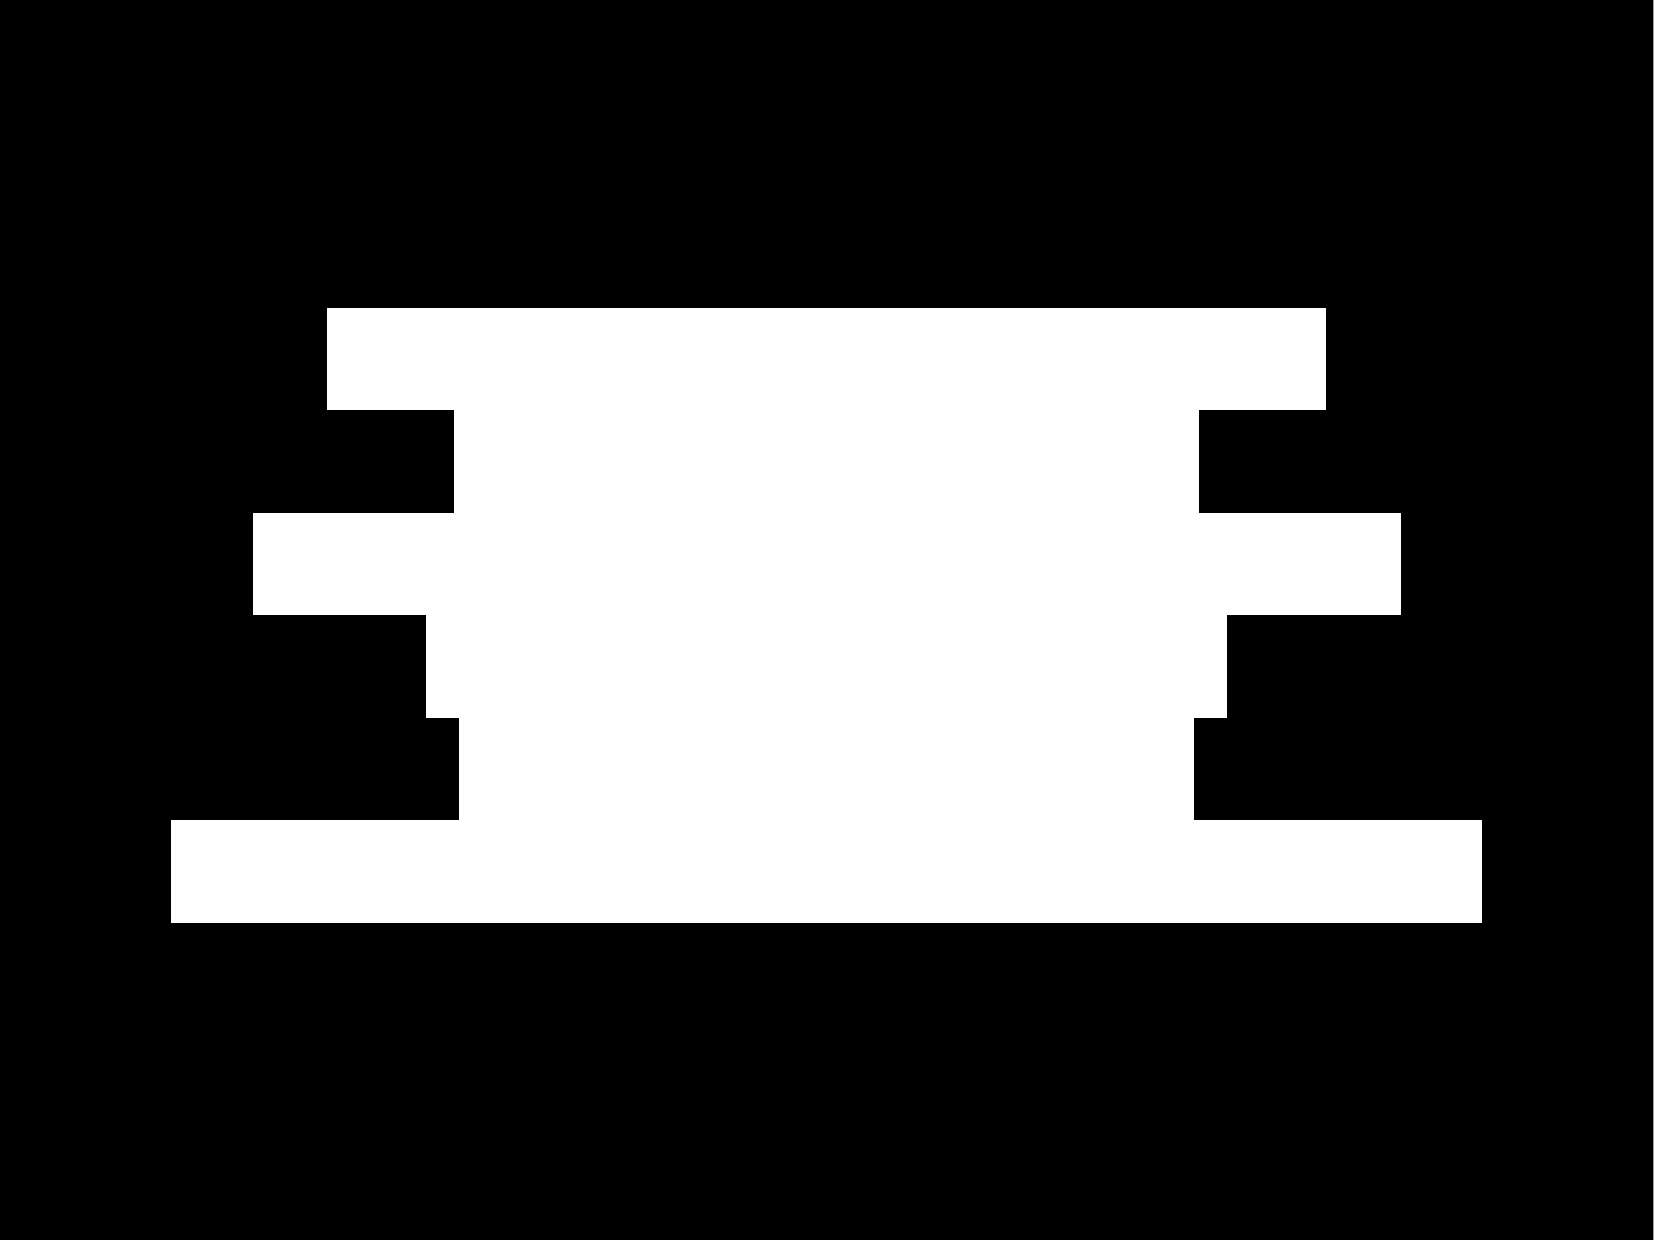

# Preciso ser preservador
de bons costumes
Evitar as más conversações
Me policiar quando
os meus impulsos
Ultrapassam o limite da emoção